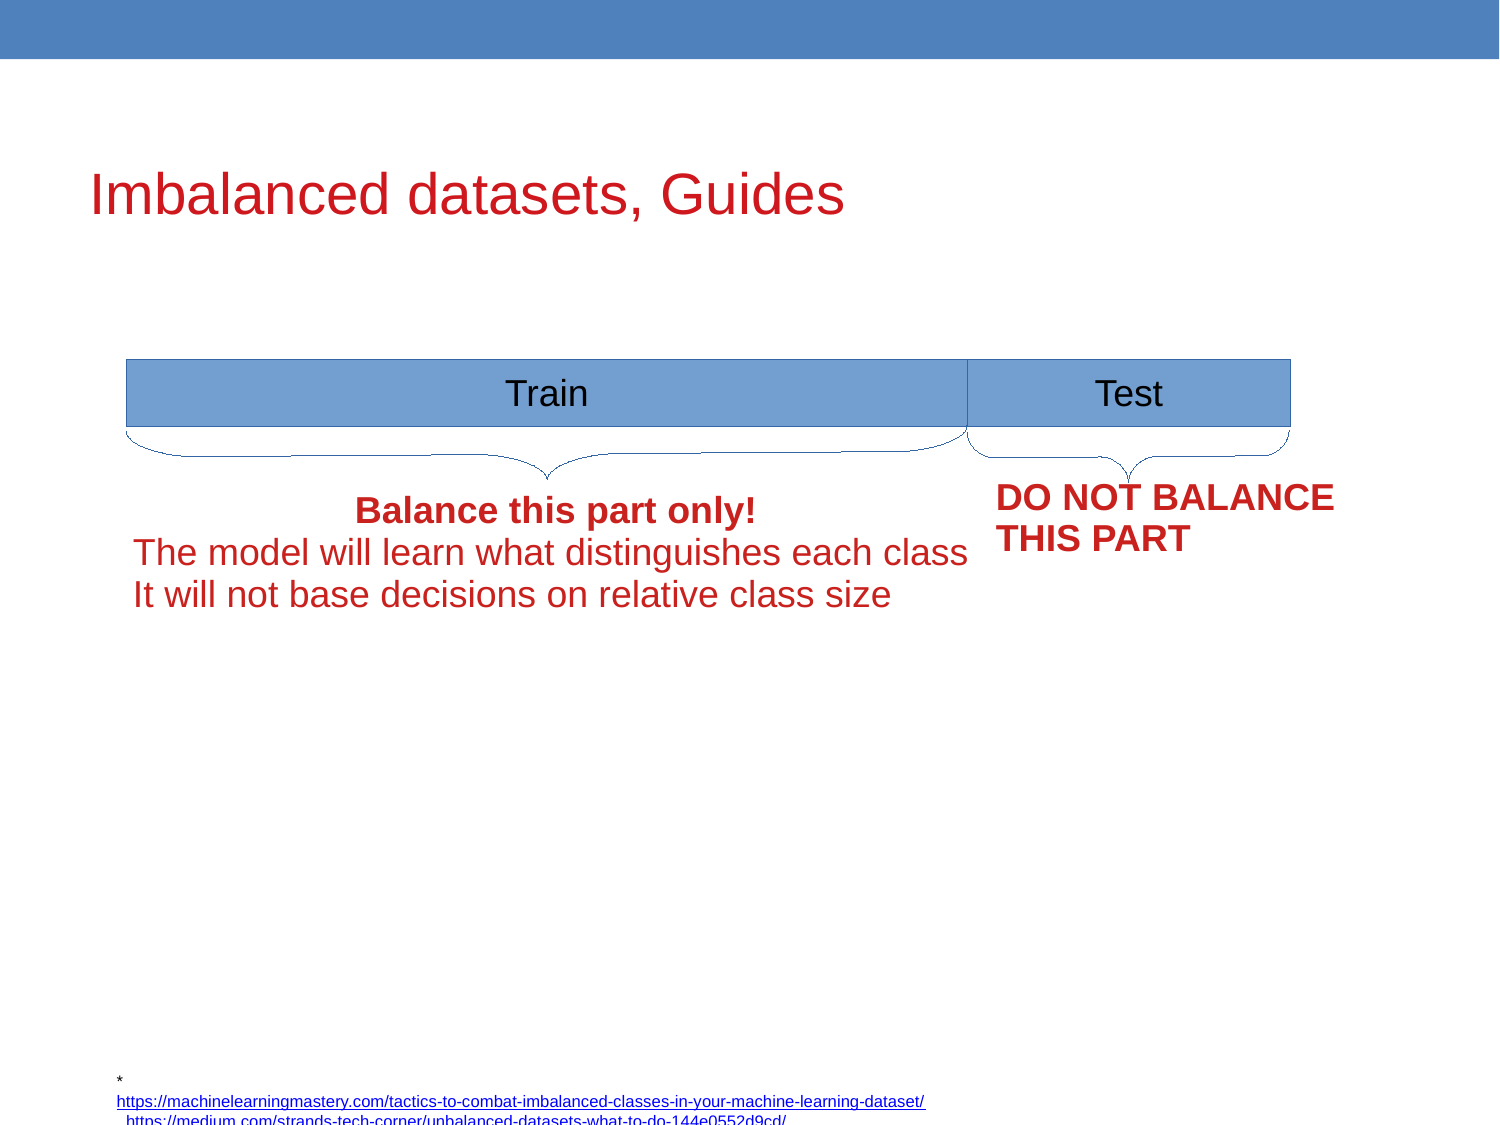

Imbalanced datasets, Guides
Train
Test
DO NOT BALANCE
THIS PART
Balance this part only!
The model will learn what distinguishes each class
It will not base decisions on relative class size
* https://machinelearningmastery.com/tactics-to-combat-imbalanced-classes-in-your-machine-learning-dataset/
 https://medium.com/strands-tech-corner/unbalanced-datasets-what-to-do-144e0552d9cd/